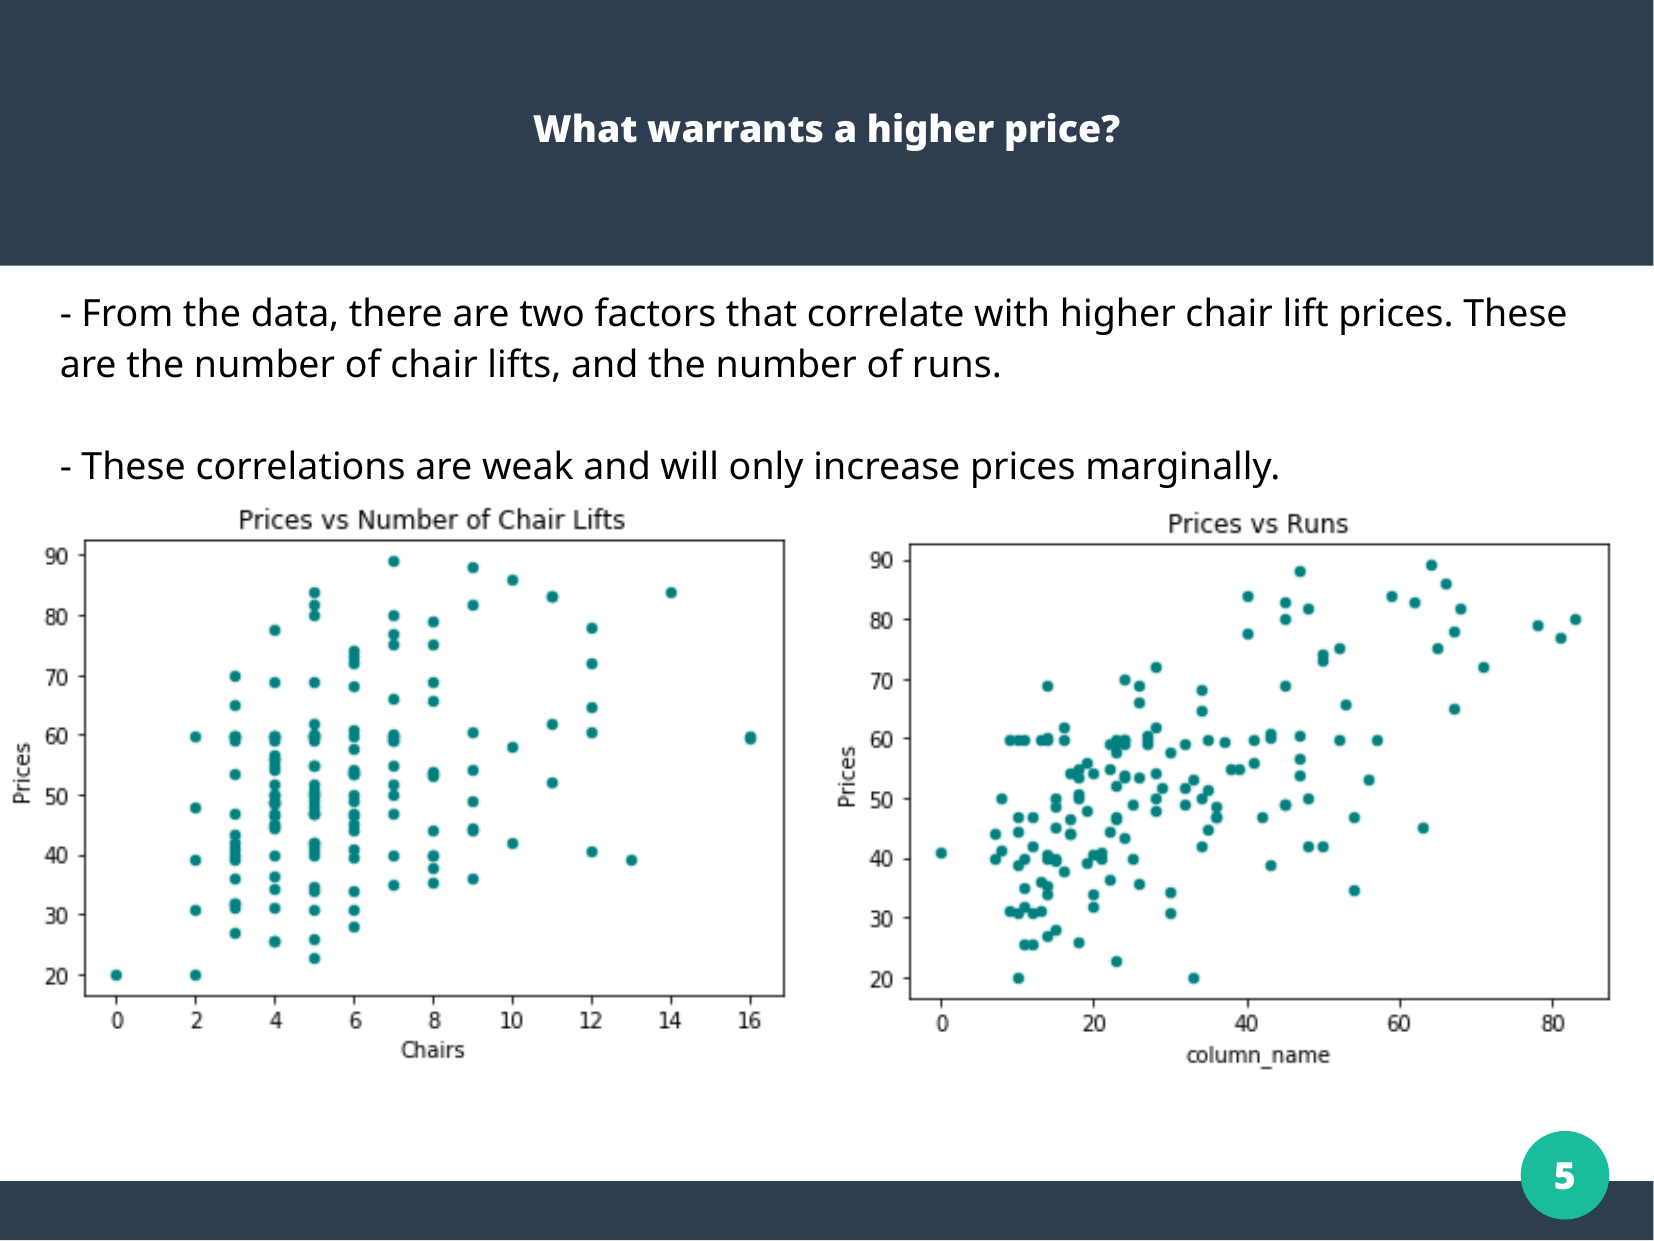

# What warrants a higher price?
- From the data, there are two factors that correlate with higher chair lift prices. These are the number of chair lifts, and the number of runs.
- These correlations are weak and will only increase prices marginally.
5